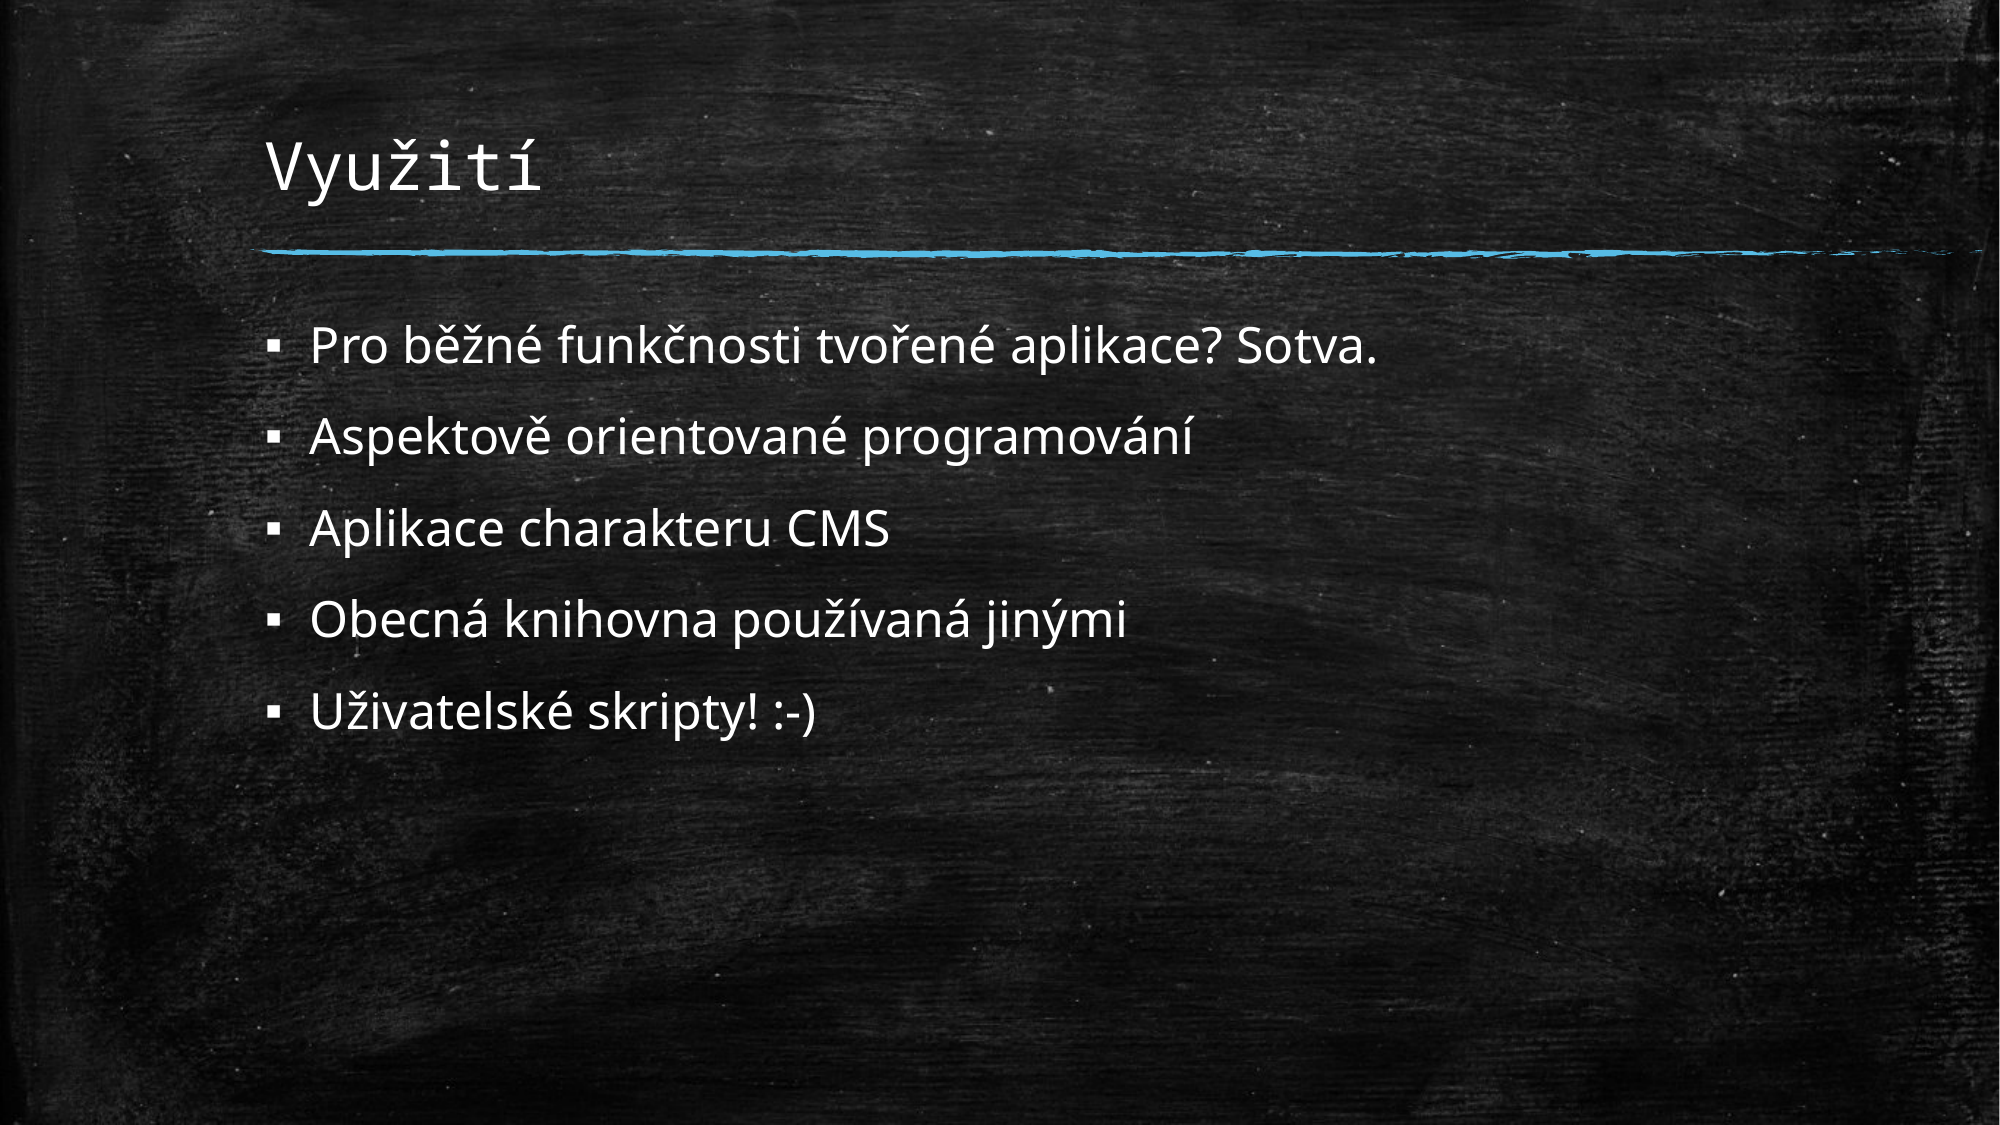

# Využití
Pro běžné funkčnosti tvořené aplikace? Sotva.
Aspektově orientované programování
Aplikace charakteru CMS
Obecná knihovna používaná jinými
Uživatelské skripty! :-)